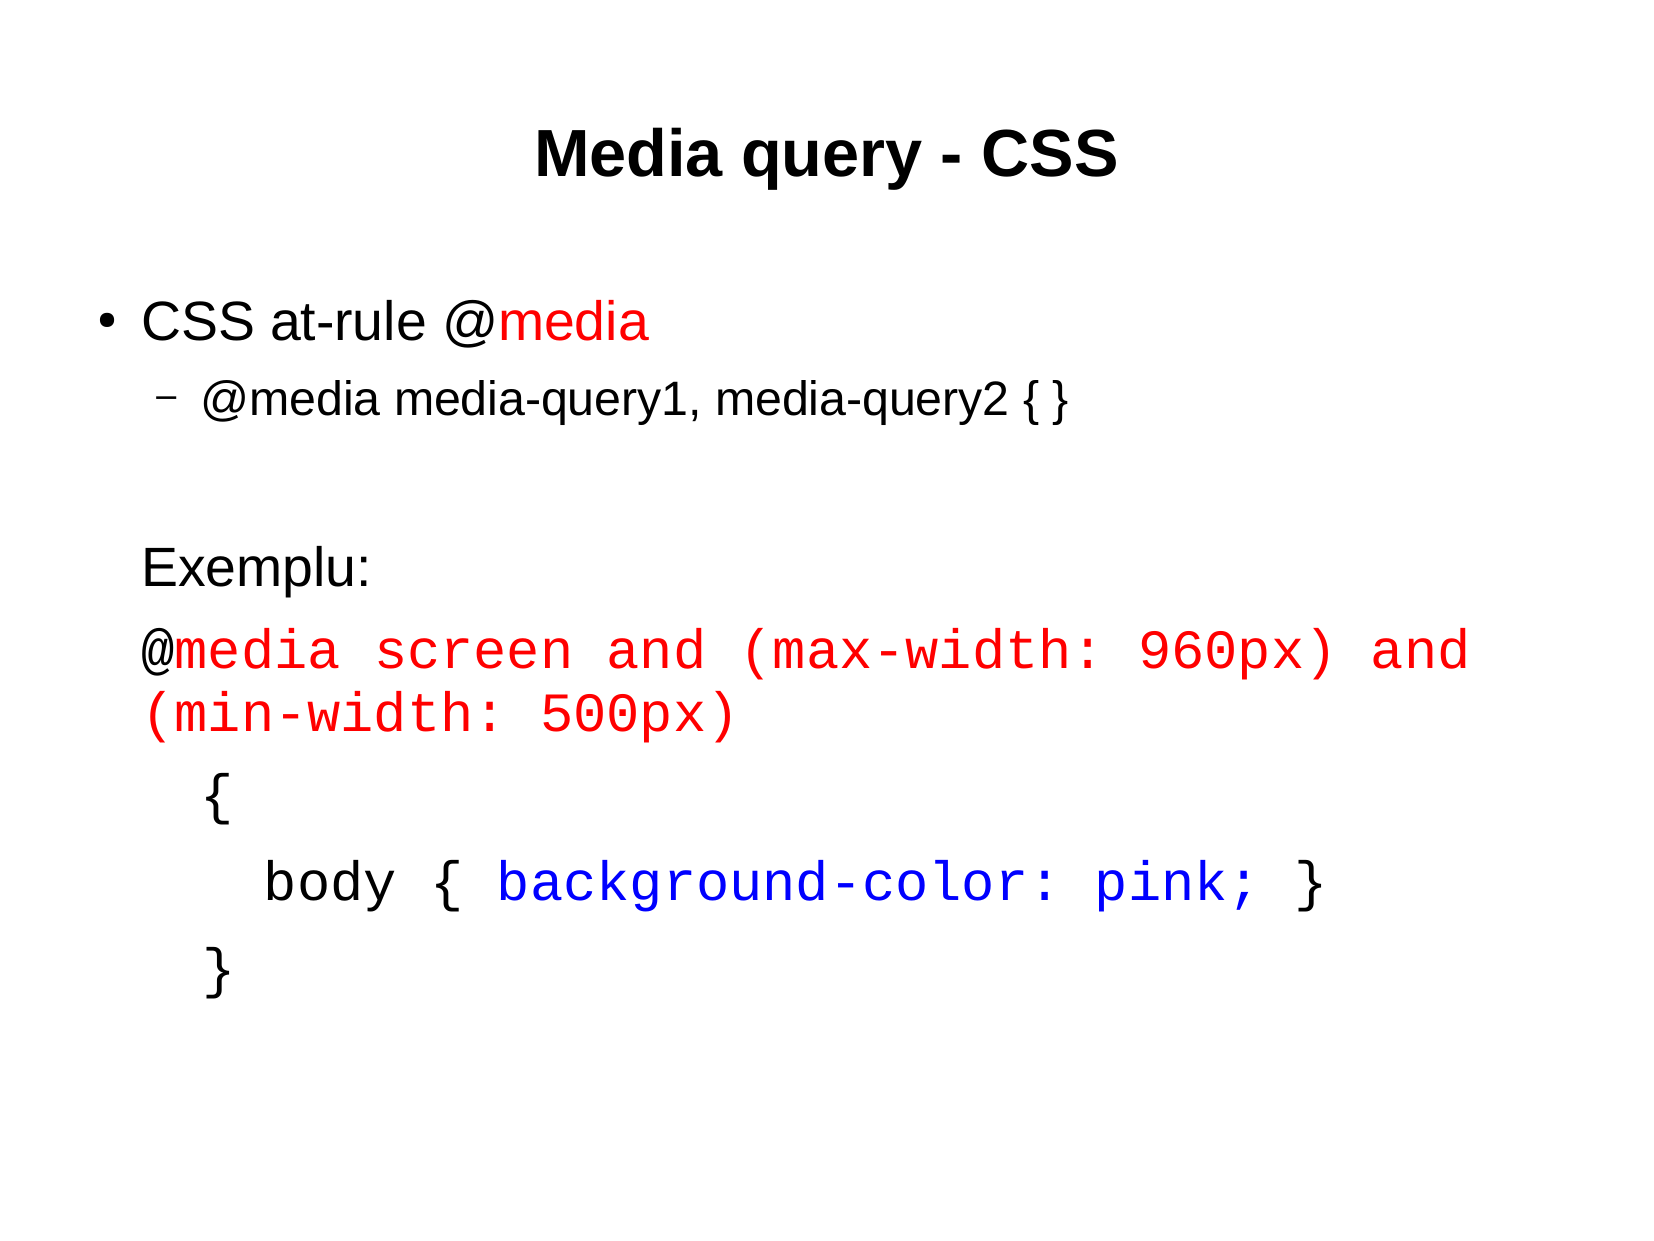

# Media query - CSS
CSS at-rule @media
@media media-query1, media-query2 { }
Exemplu:
@media screen and (max-width: 960px) and (min-width: 500px)
{
 	body { background-color: pink; }
 	}